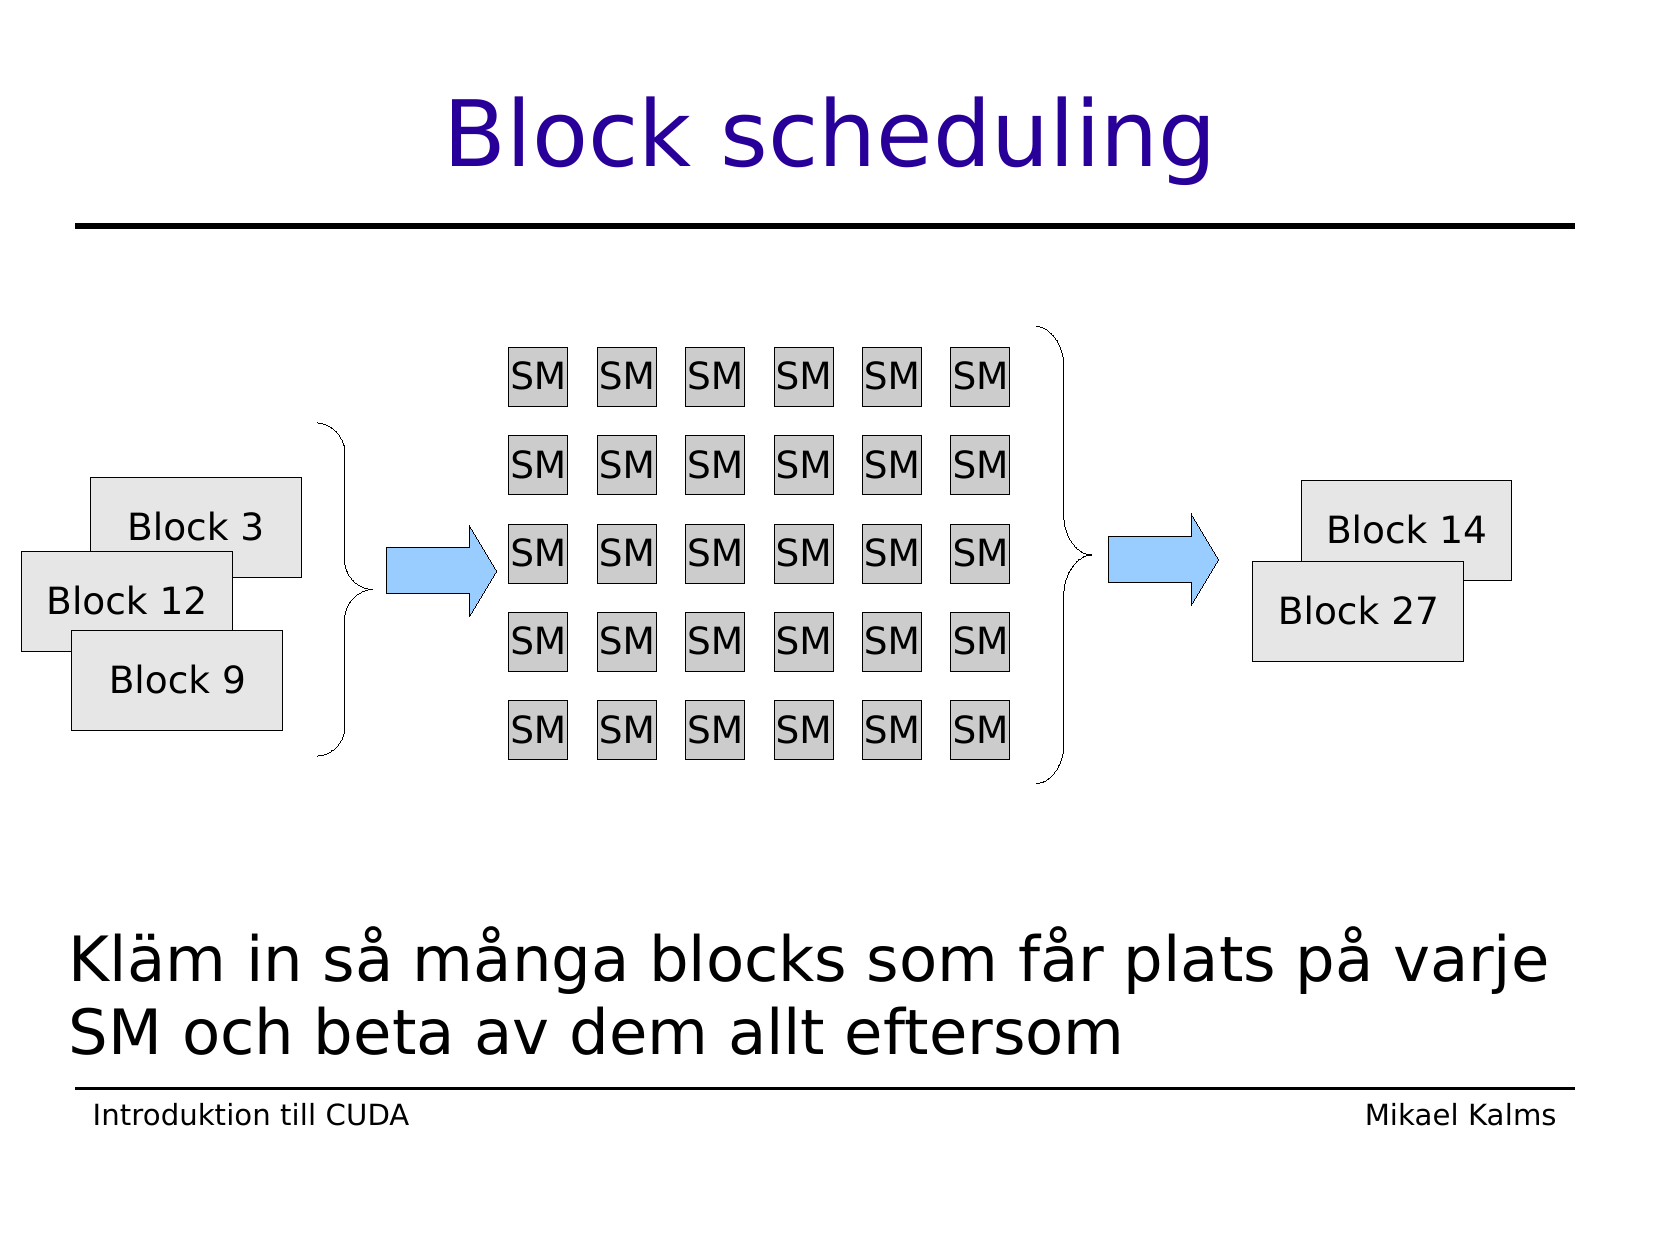

# Block scheduling
SM
SM
SM
SM
SM
SM
SM
SM
SM
SM
SM
SM
Block 3
Block 14
SM
SM
SM
SM
SM
SM
Block 12
Block 27
SM
SM
SM
SM
SM
SM
Block 9
SM
SM
SM
SM
SM
SM
Kläm in så många blocks som får plats på varje SM och beta av dem allt eftersom
Introduktion till CUDA
Mikael Kalms